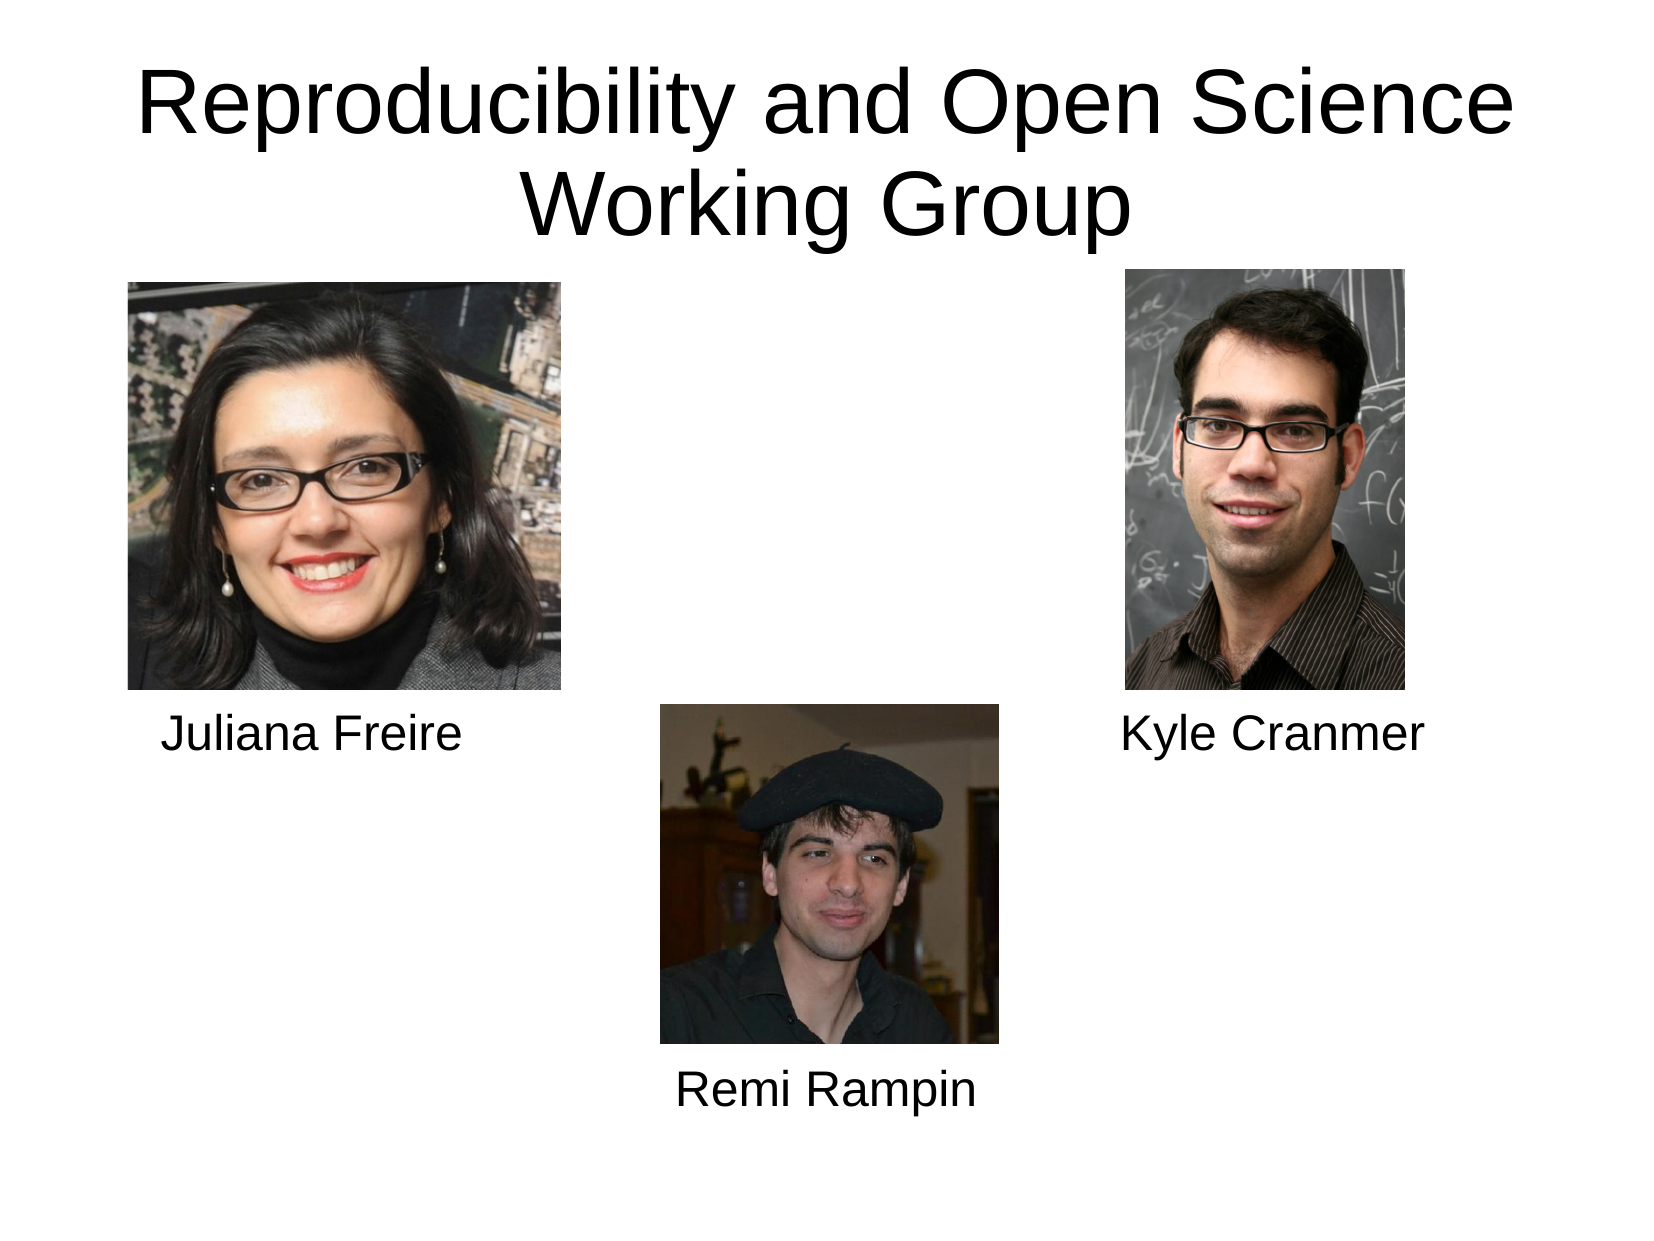

# Reproducibility and Open Science Working Group
Juliana Freire
Kyle Cranmer
Remi Rampin